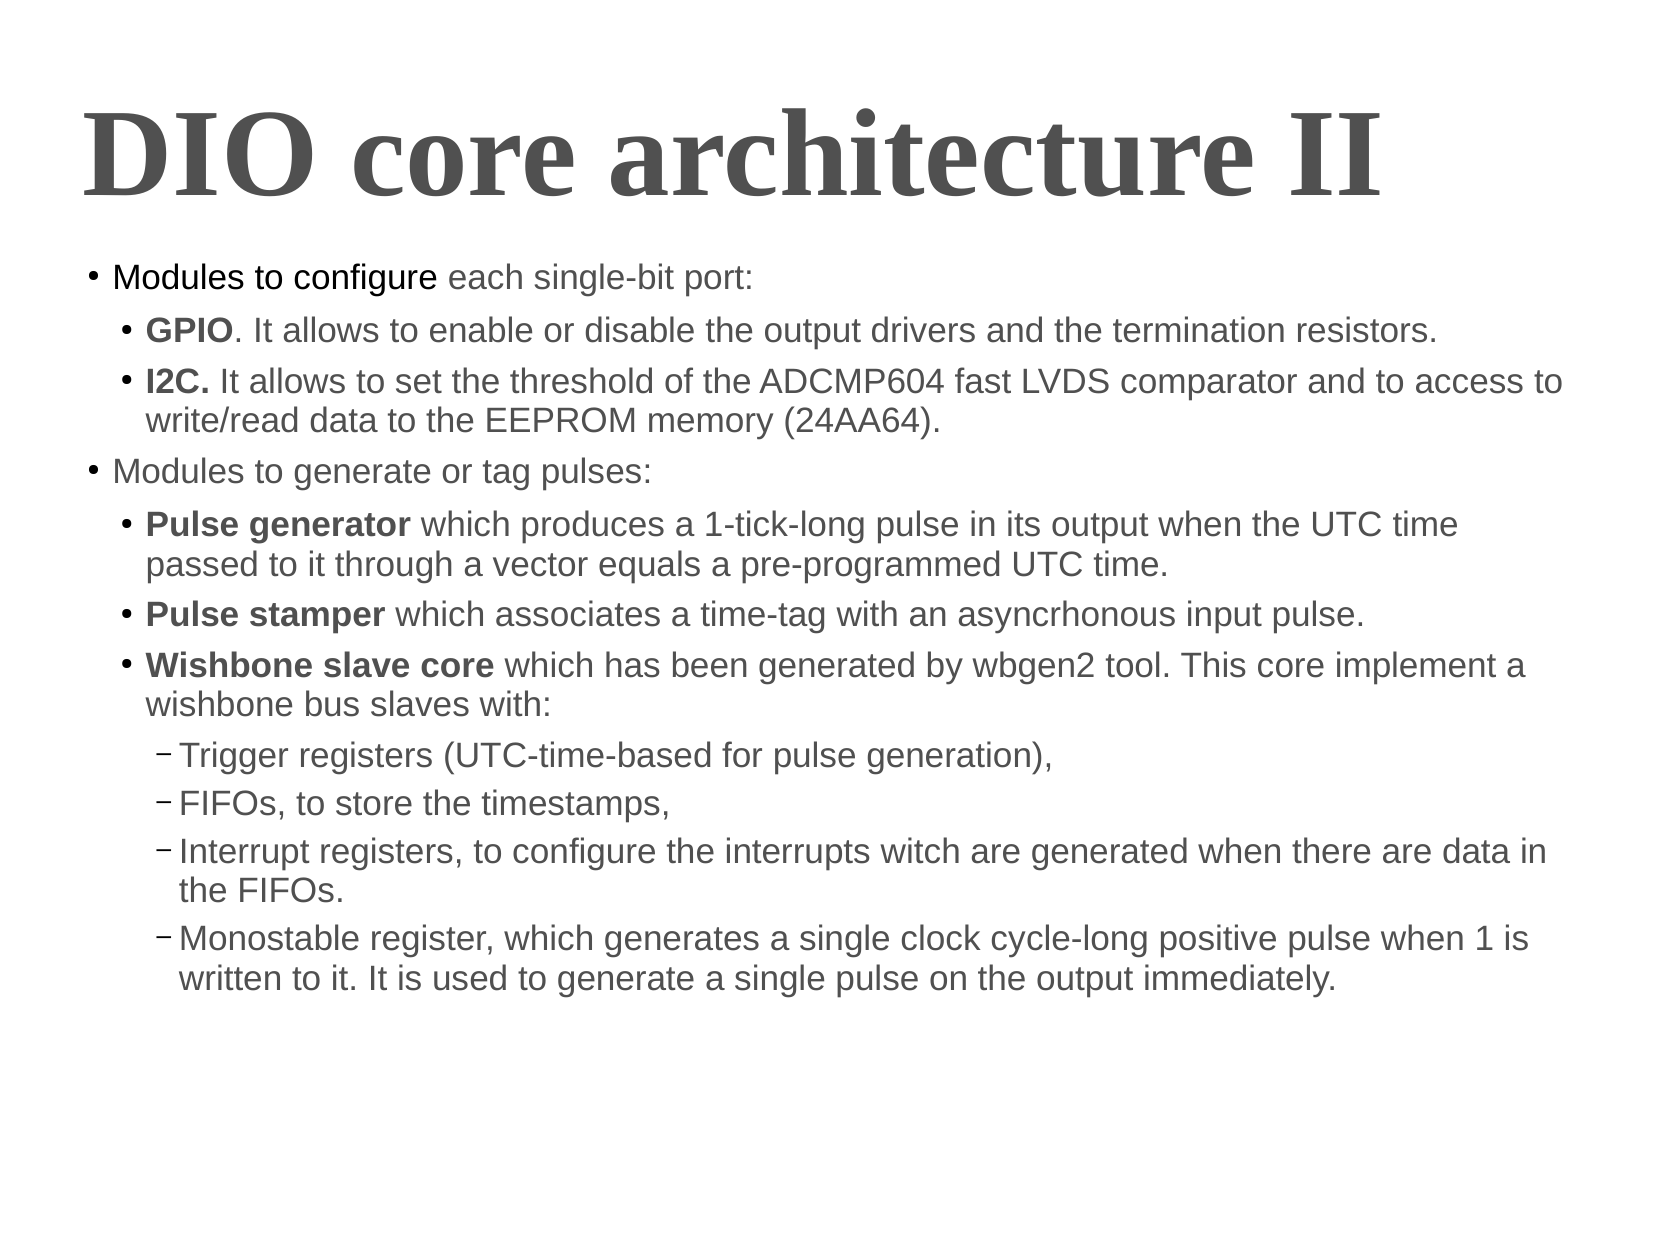

DIO core architecture II
# Modules to configure each single-bit port:
GPIO. It allows to enable or disable the output drivers and the termination resistors.
I2C. It allows to set the threshold of the ADCMP604 fast LVDS comparator and to access to write/read data to the EEPROM memory (24AA64).
Modules to generate or tag pulses:
Pulse generator which produces a 1-tick-long pulse in its output when the UTC time passed to it through a vector equals a pre-programmed UTC time.
Pulse stamper which associates a time-tag with an asyncrhonous input pulse.
Wishbone slave core which has been generated by wbgen2 tool. This core implement a wishbone bus slaves with:
Trigger registers (UTC-time-based for pulse generation),
FIFOs, to store the timestamps,
Interrupt registers, to configure the interrupts witch are generated when there are data in the FIFOs.
Monostable register, which generates a single clock cycle-long positive pulse when 1 is written to it. It is used to generate a single pulse on the output immediately.